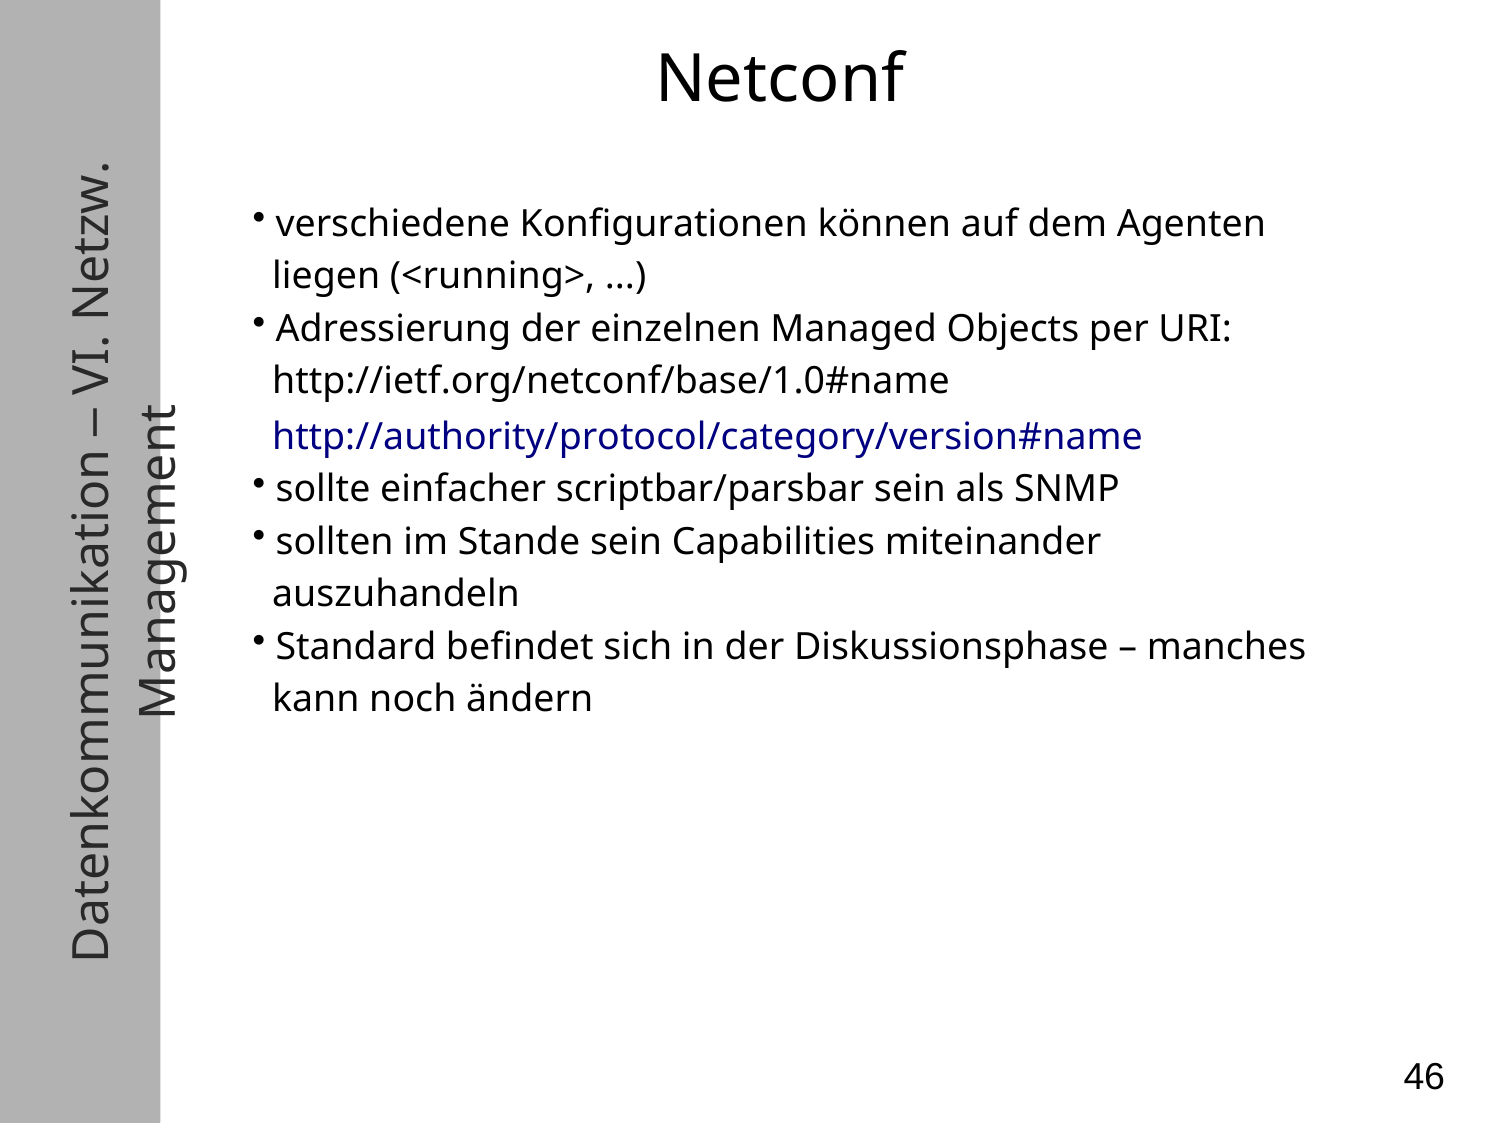

Netconf
 verschiedene Konfigurationen können auf dem Agenten
 liegen (<running>, ...)
 Adressierung der einzelnen Managed Objects per URI:
 http://ietf.org/netconf/base/1.0#name
 http://authority/protocol/category/version#name
 sollte einfacher scriptbar/parsbar sein als SNMP
 sollten im Stande sein Capabilities miteinander
 auszuhandeln
 Standard befindet sich in der Diskussionsphase – manches
 kann noch ändern
Datenkommunikation – VI. Netzw. Management